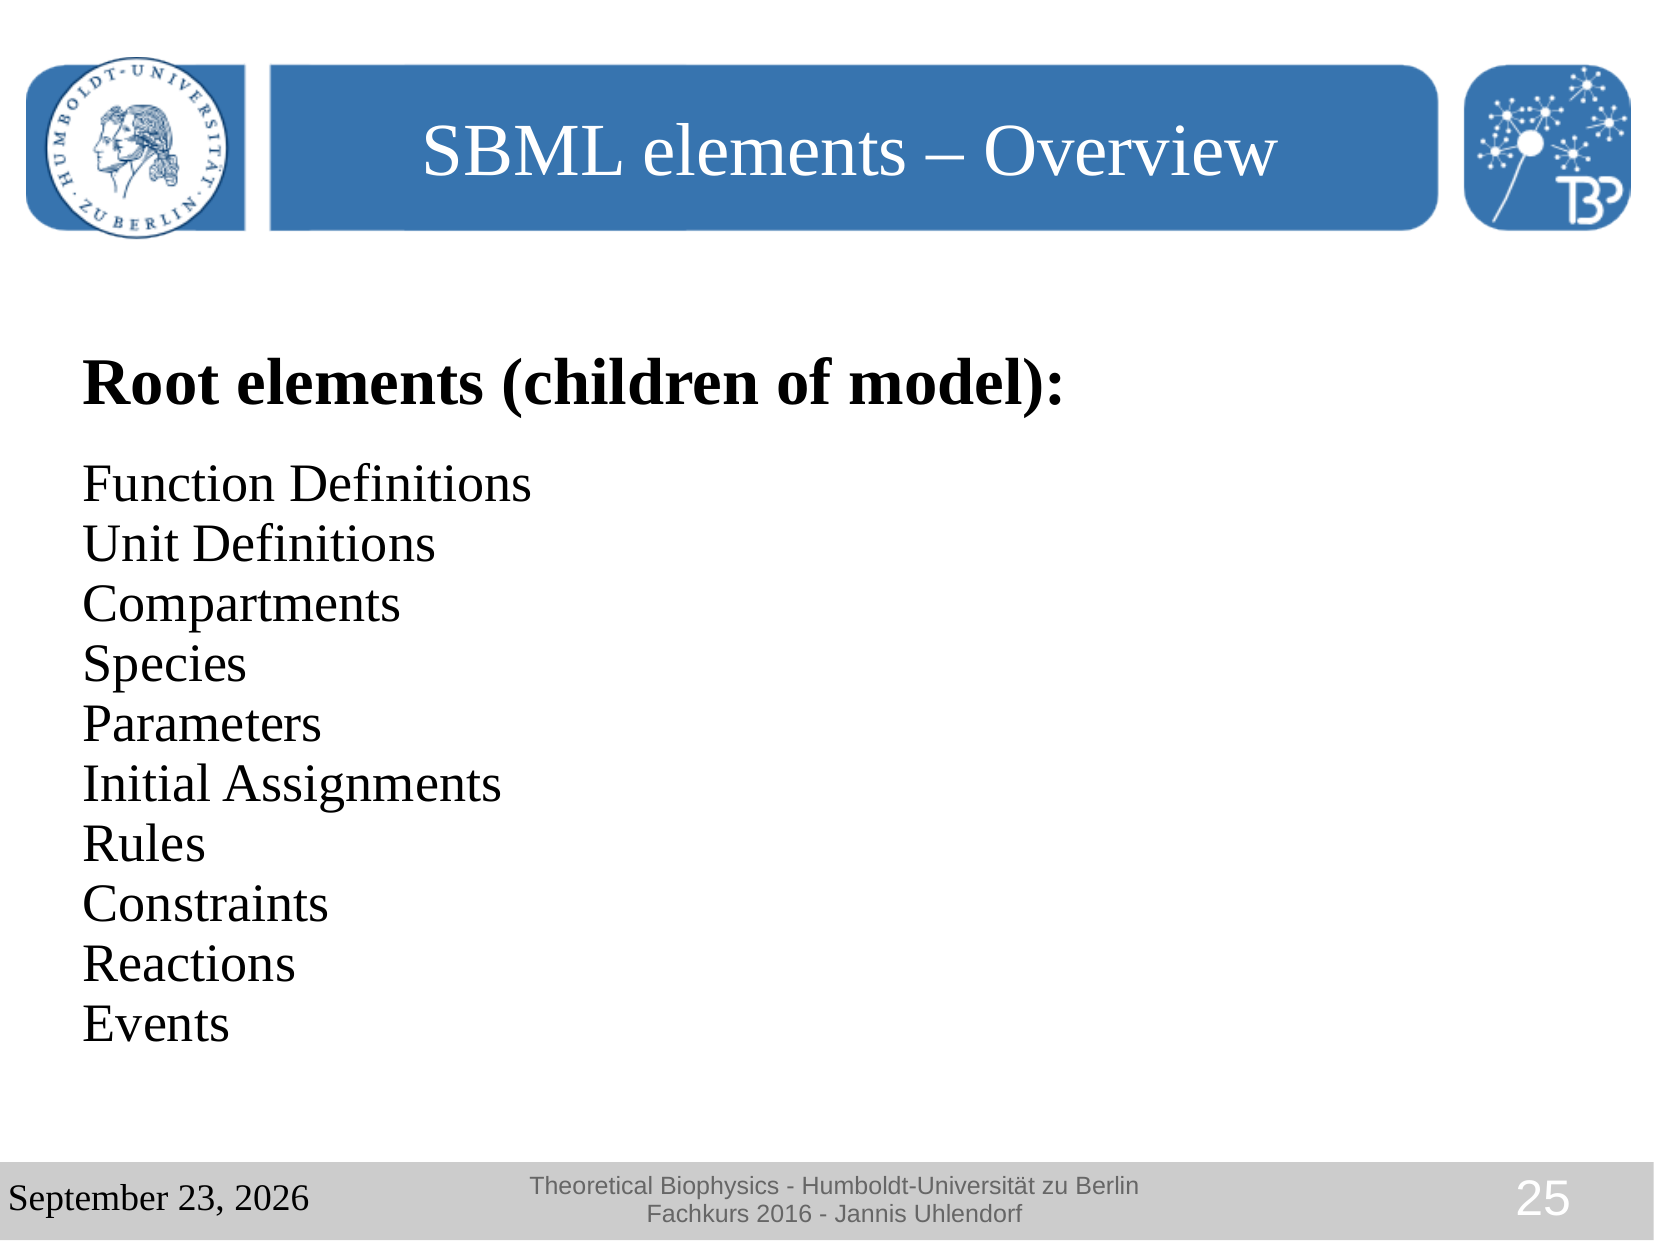

# SBML elements – Overview
Root elements (children of model):
Function Definitions
Unit Definitions
Compartments
Species
Parameters
Initial Assignments
Rules
Constraints
Reactions
Events
25
Fachkurs WS 2013 - Timo Lubitz, Jannis Uhlendorf